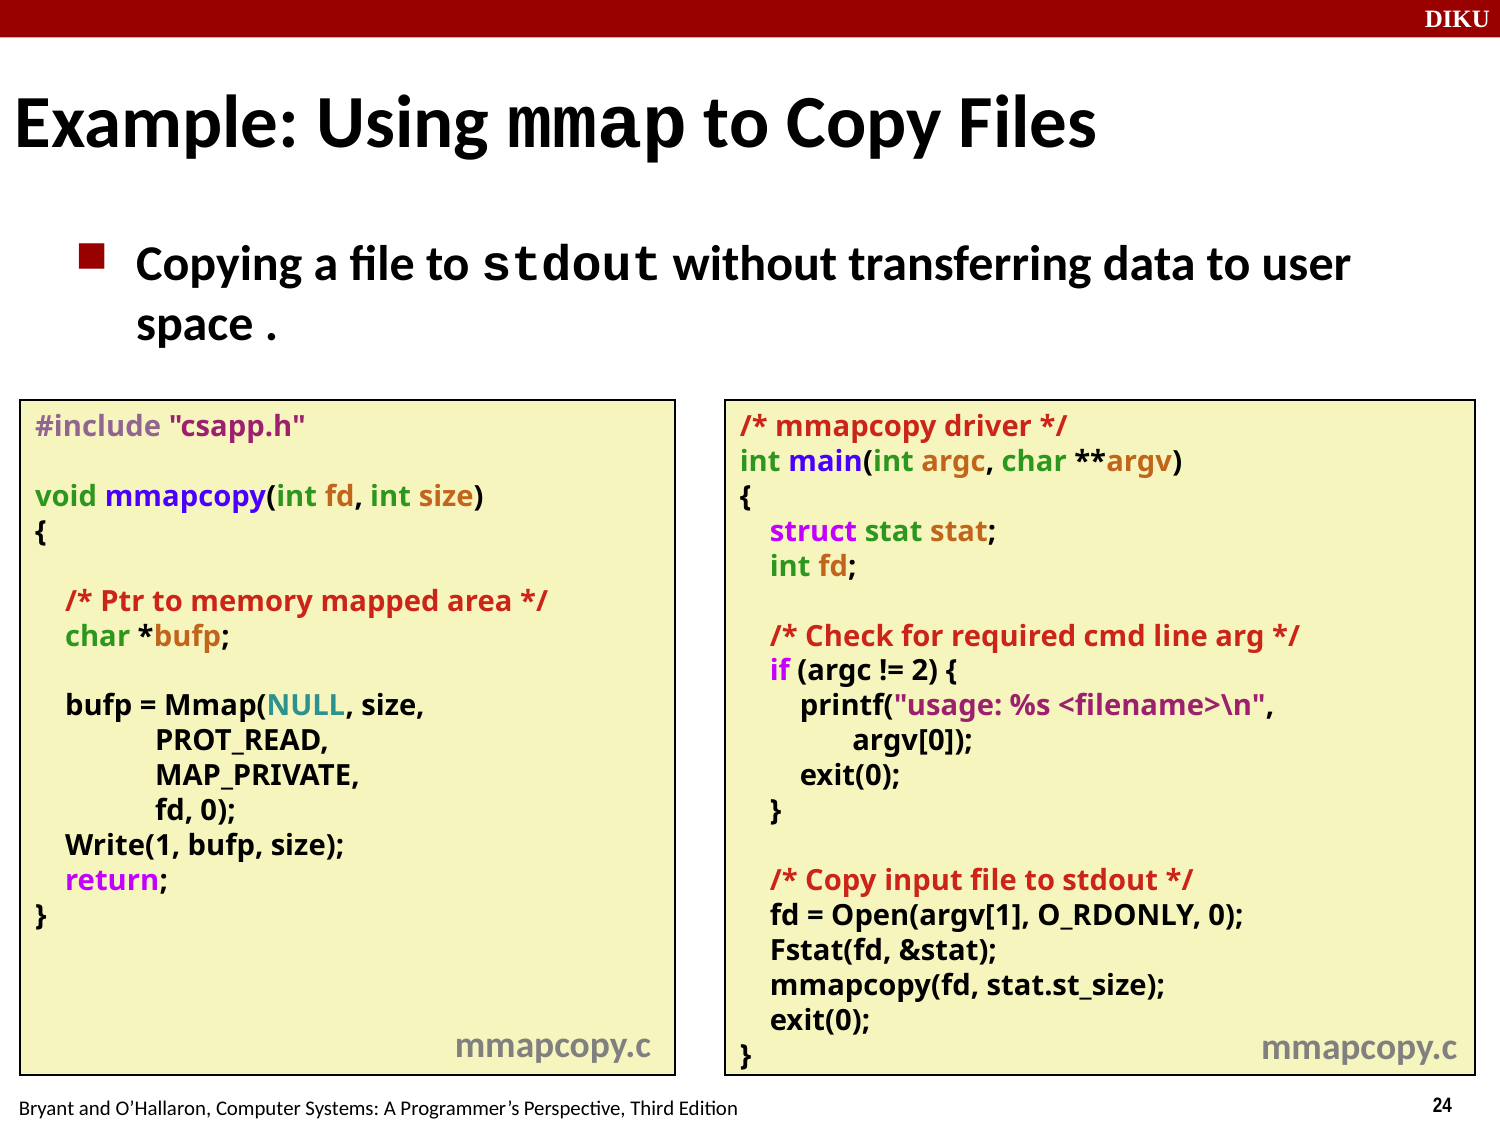

Example: Using mmap to Copy Files
Copying a file to stdout without transferring data to user space .
#include "csapp.h"
void mmapcopy(int fd, int size)
{
 /* Ptr to memory mapped area */
 char *bufp;
 bufp = Mmap(NULL, size,
 PROT_READ,
 MAP_PRIVATE,
 fd, 0);
 Write(1, bufp, size);
 return;
}
/* mmapcopy driver */
int main(int argc, char **argv)
{
 struct stat stat;
 int fd;
 /* Check for required cmd line arg */
 if (argc != 2) {
 printf("usage: %s <filename>\n",
 argv[0]);
 exit(0);
 }
 /* Copy input file to stdout */
 fd = Open(argv[1], O_RDONLY, 0);
 Fstat(fd, &stat);
 mmapcopy(fd, stat.st_size);
 exit(0);
}
mmapcopy.c
mmapcopy.c